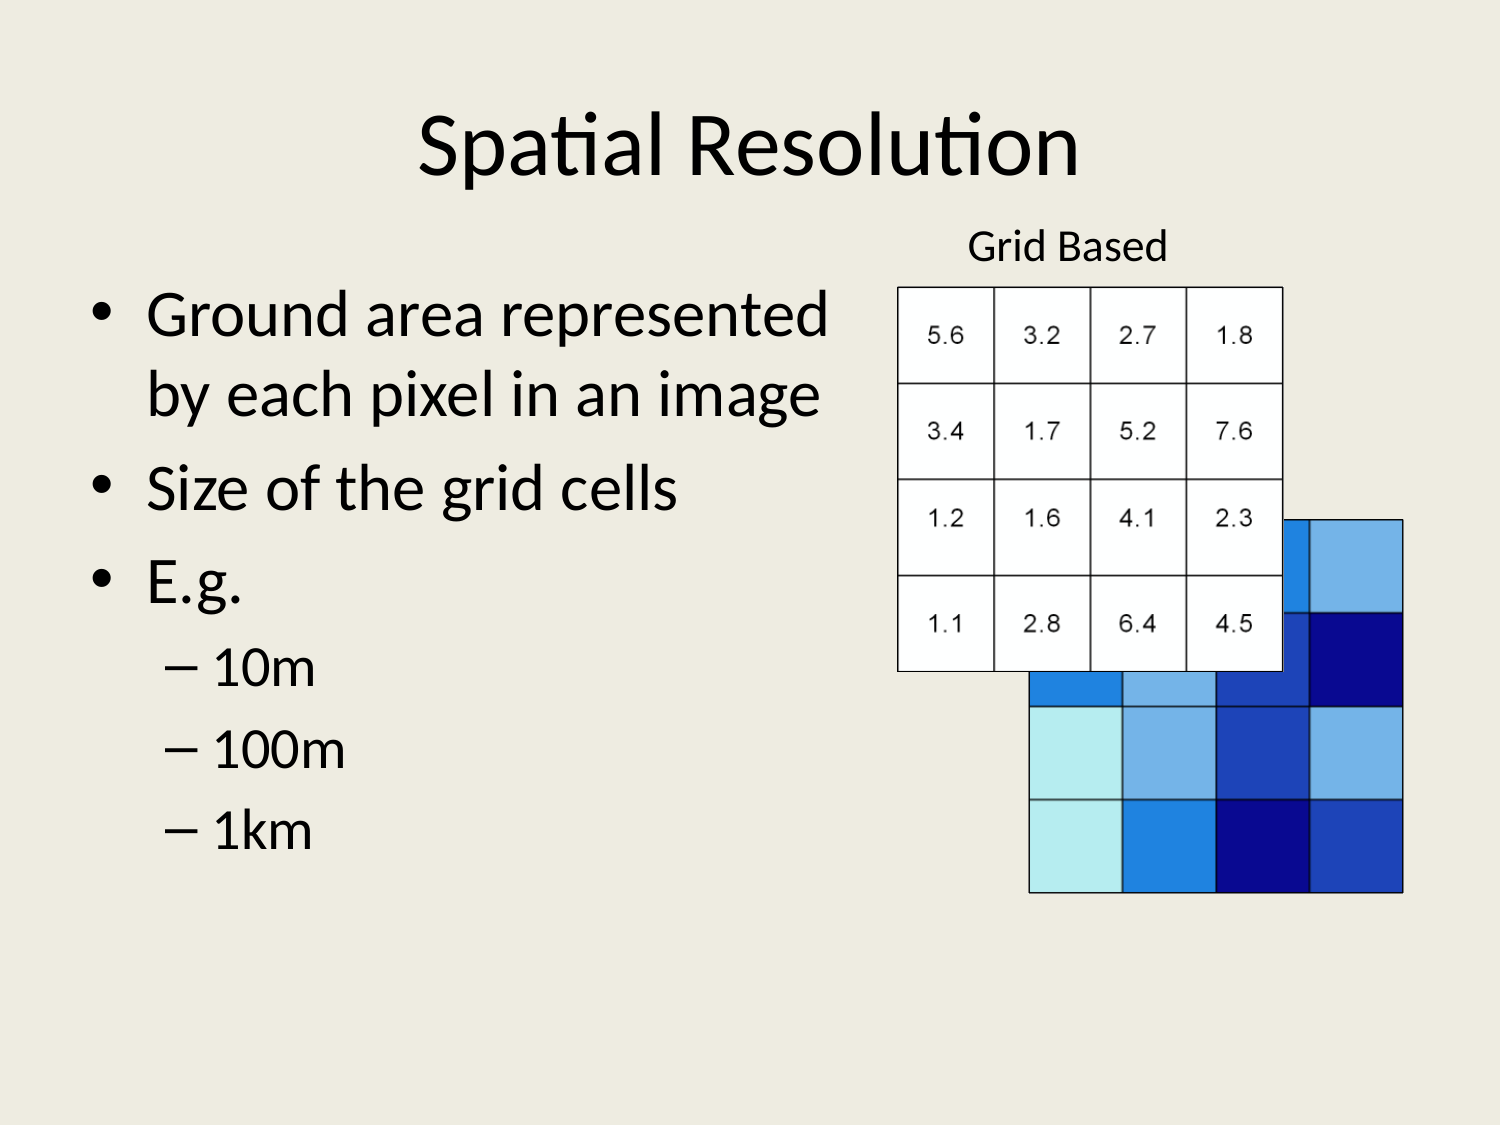

# Spatial Resolution
Grid Based
Ground area represented
by each pixel in an image
Size of the grid cells
E.g.
10m
100m
1km